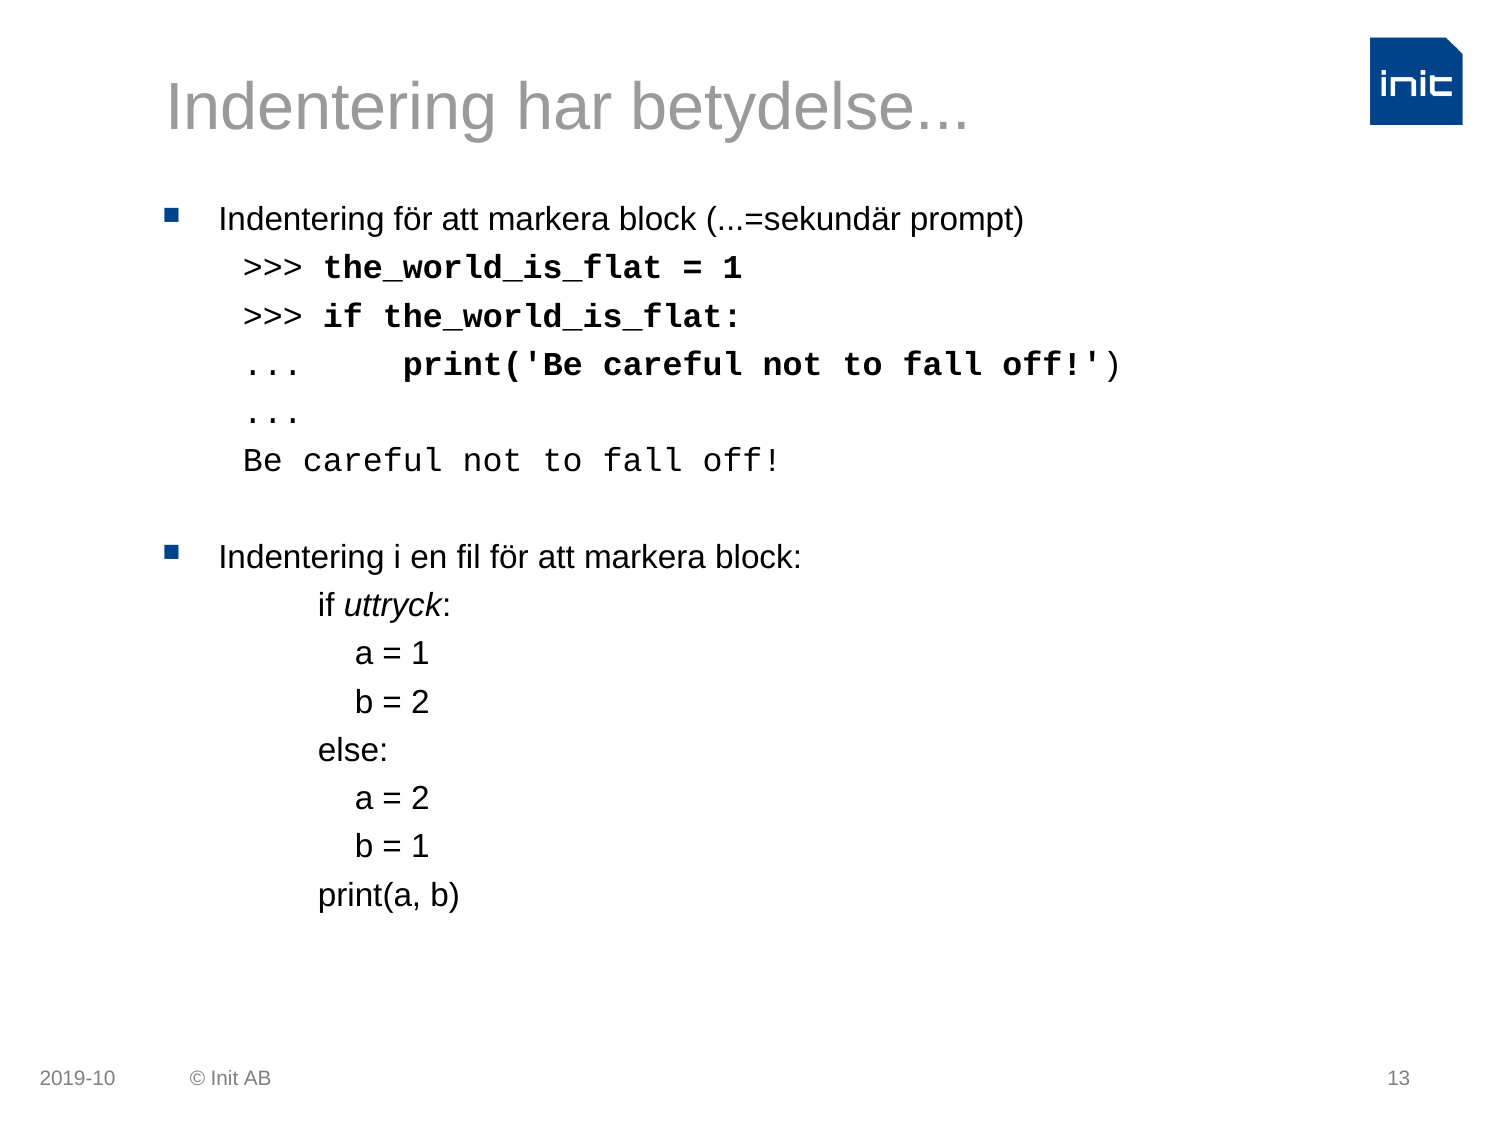

Indentering har betydelse...
Indentering för att markera block (...=sekundär prompt)
>>> the_world_is_flat = 1
>>> if the_world_is_flat:
... print('Be careful not to fall off!')
...
Be careful not to fall off!
Indentering i en fil för att markera block:
if uttryck:
 a = 1
 b = 2
else:
 a = 2
 b = 1
print(a, b)
2019-10
© Init AB